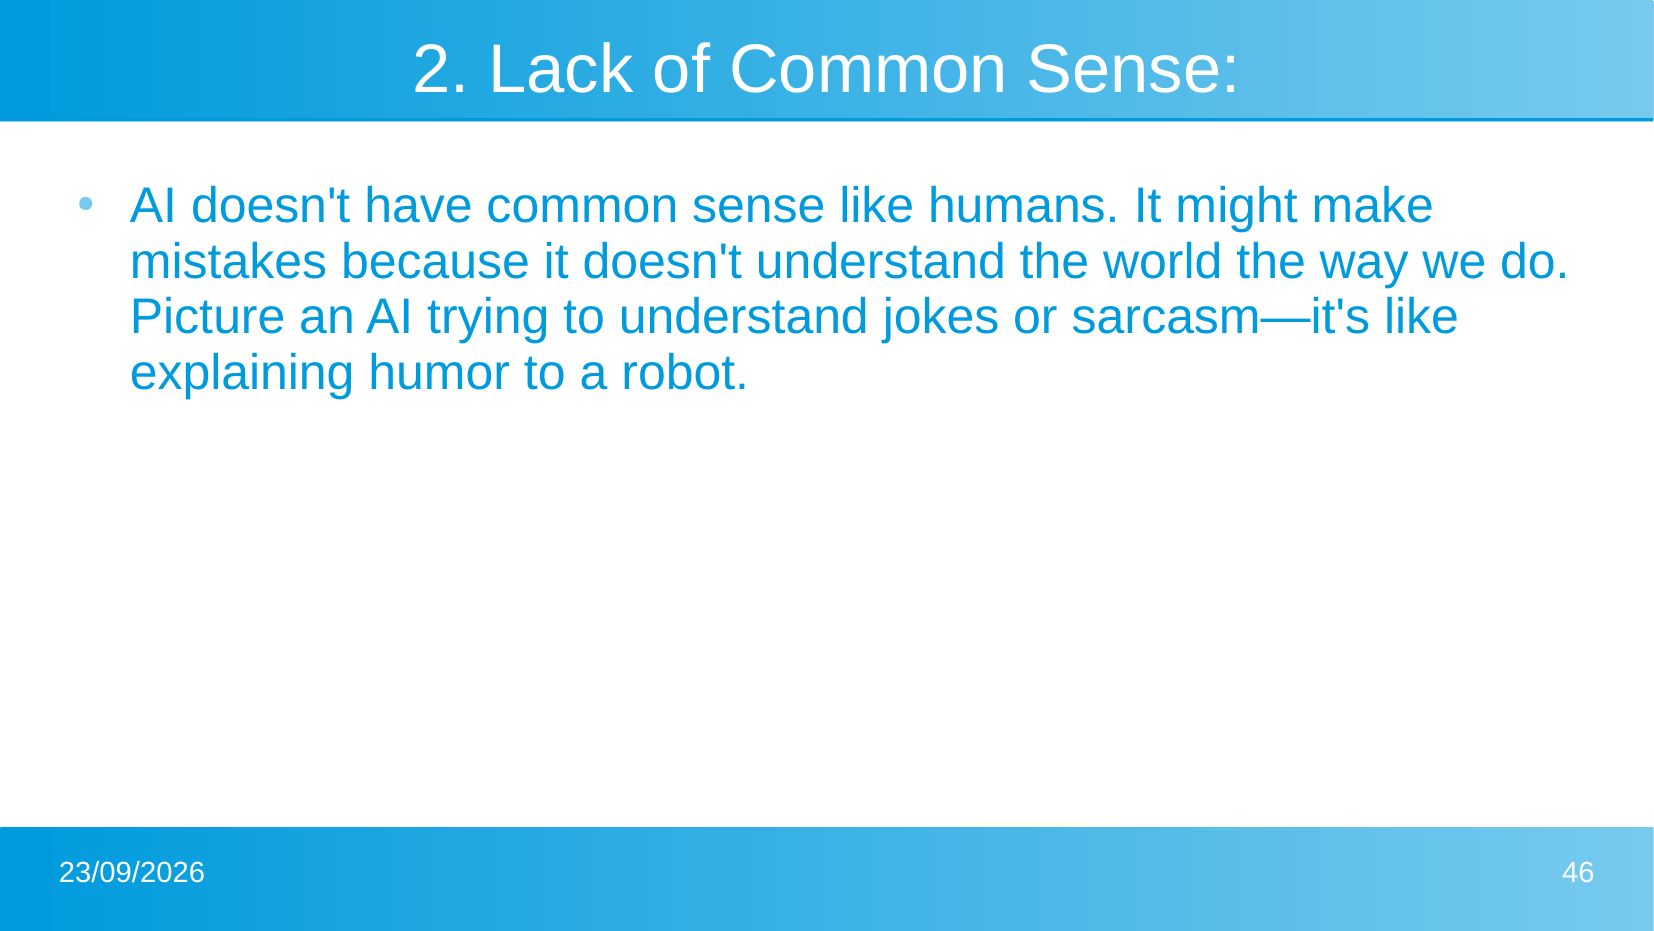

# 2. Lack of Common Sense:
AI doesn't have common sense like humans. It might make mistakes because it doesn't understand the world the way we do. Picture an AI trying to understand jokes or sarcasm—it's like explaining humor to a robot.
46